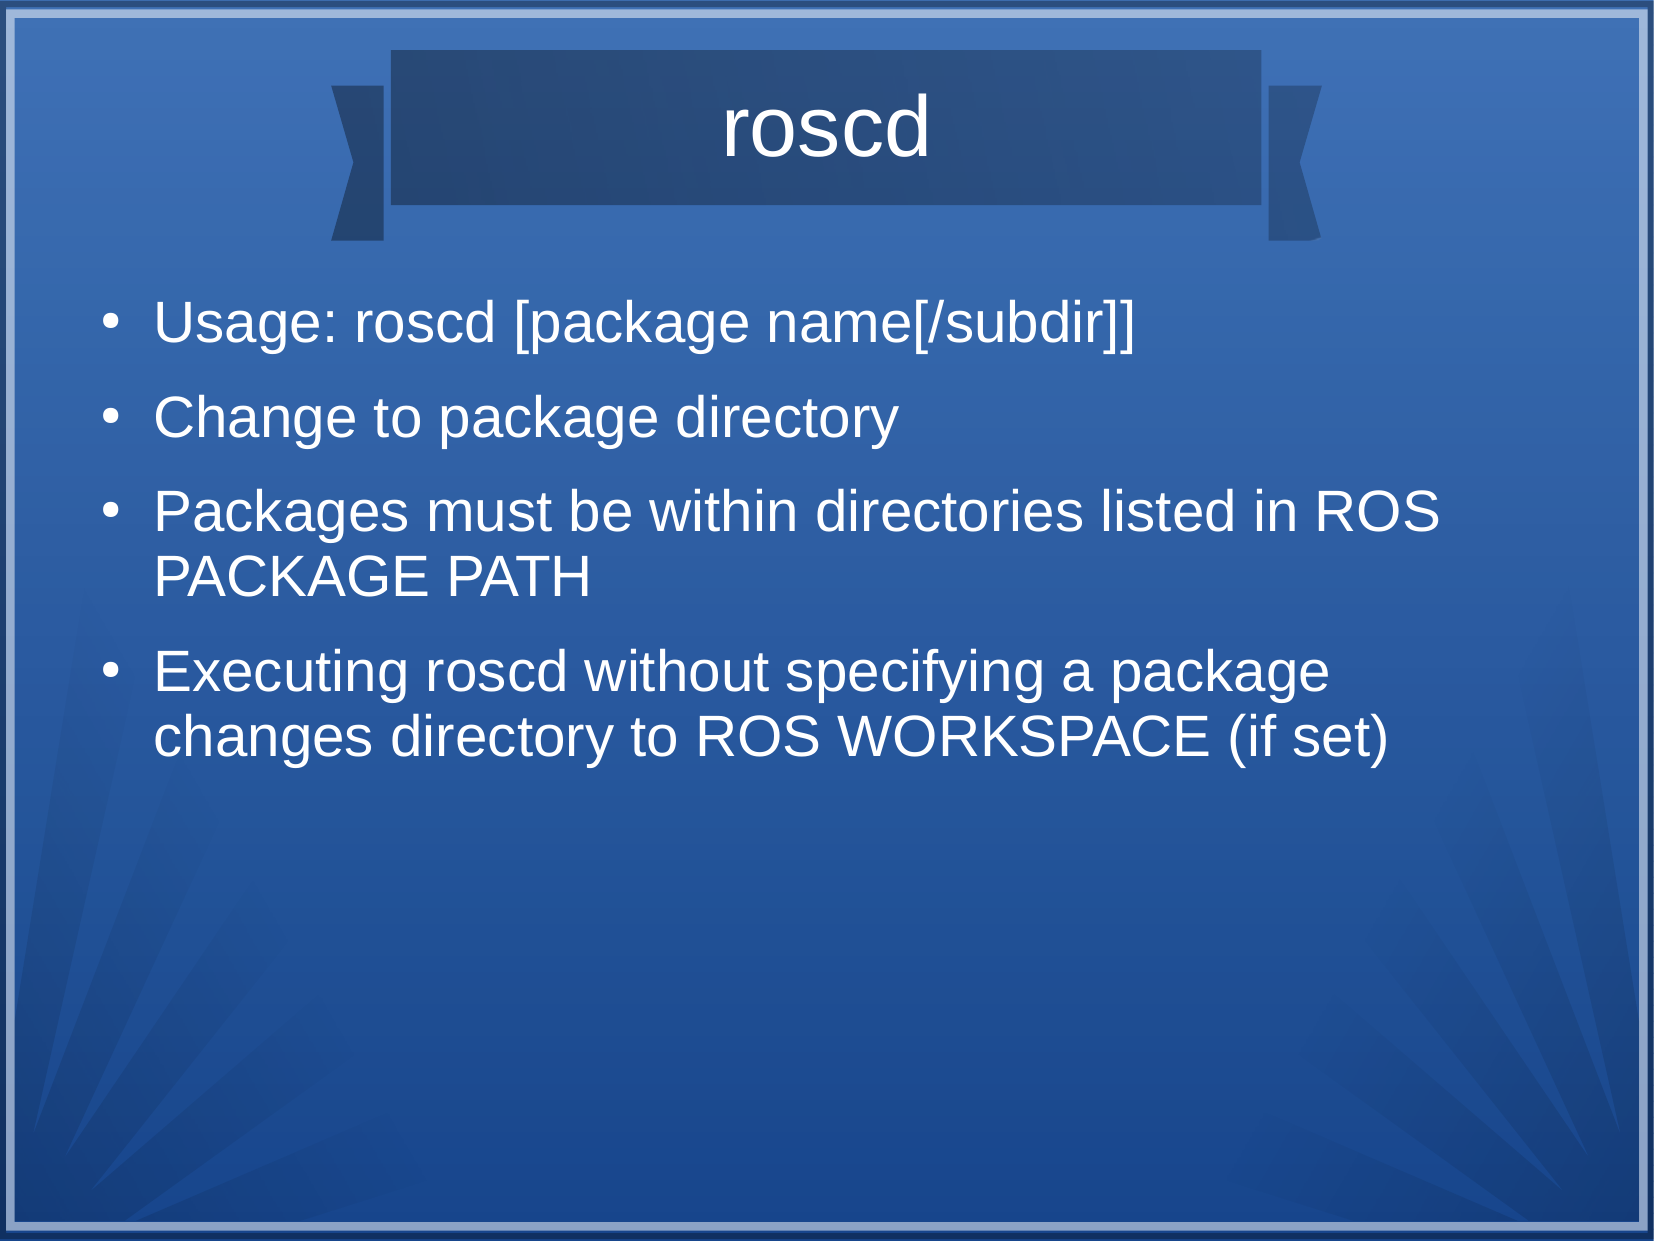

# roscd
Usage: roscd [package name[/subdir]]
Change to package directory
Packages must be within directories listed in ROS PACKAGE PATH
Executing roscd without specifying a package changes directory to ROS WORKSPACE (if set)